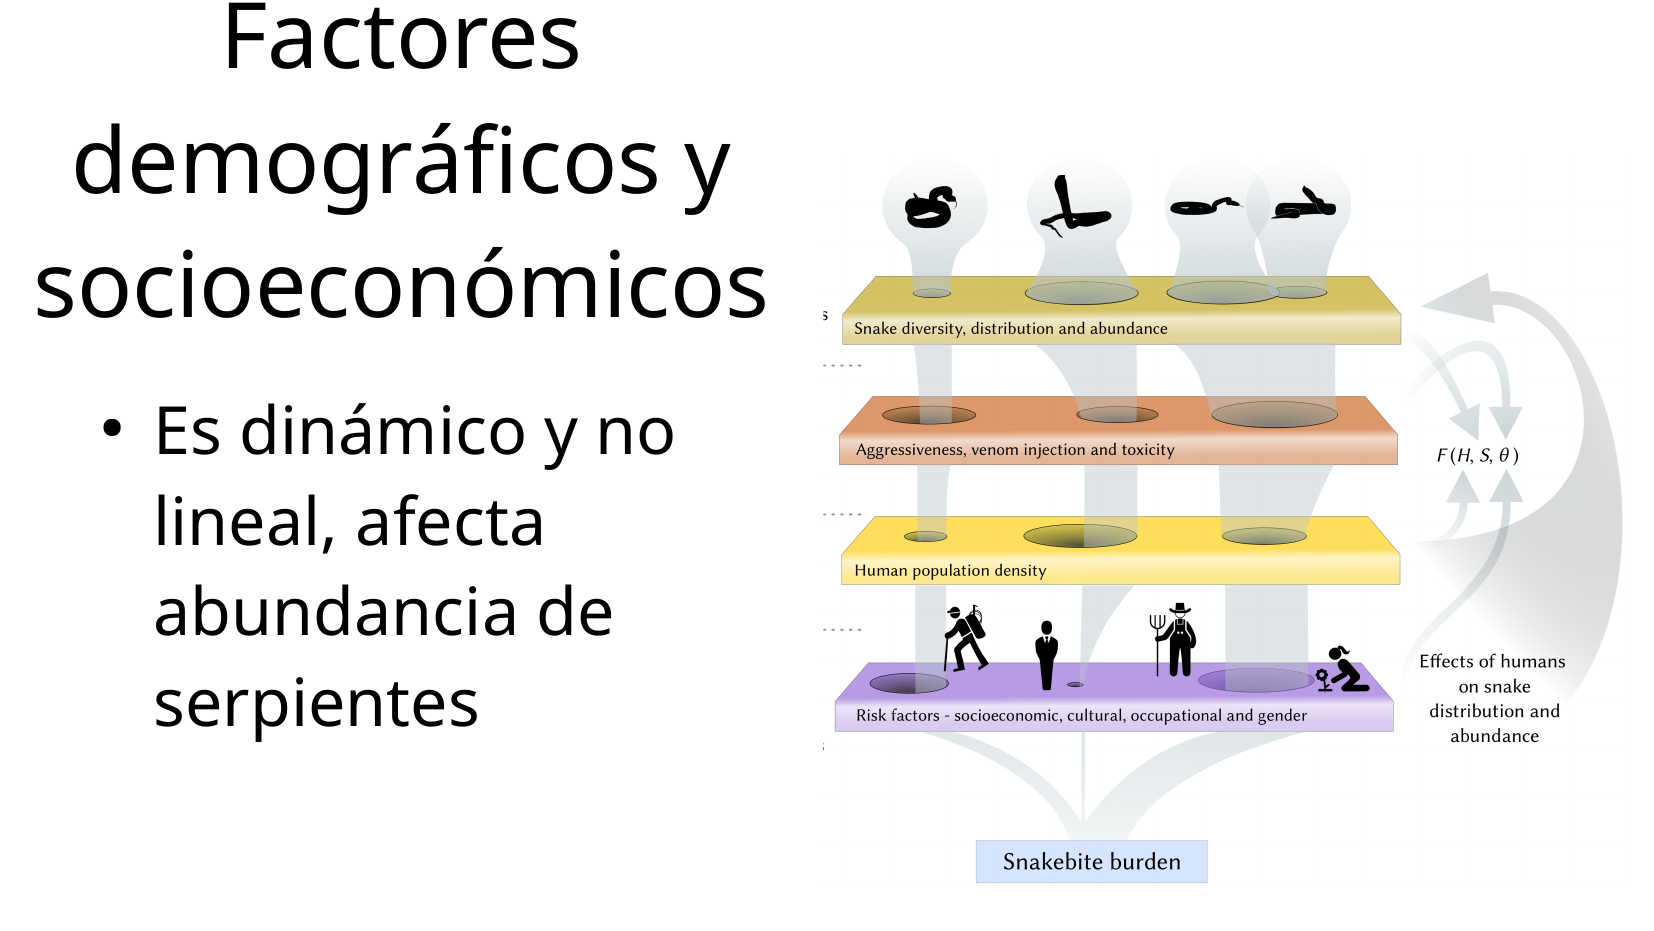

# Factores demográficos y socioeconómicos
Es dinámico y no lineal, afecta abundancia de serpientes